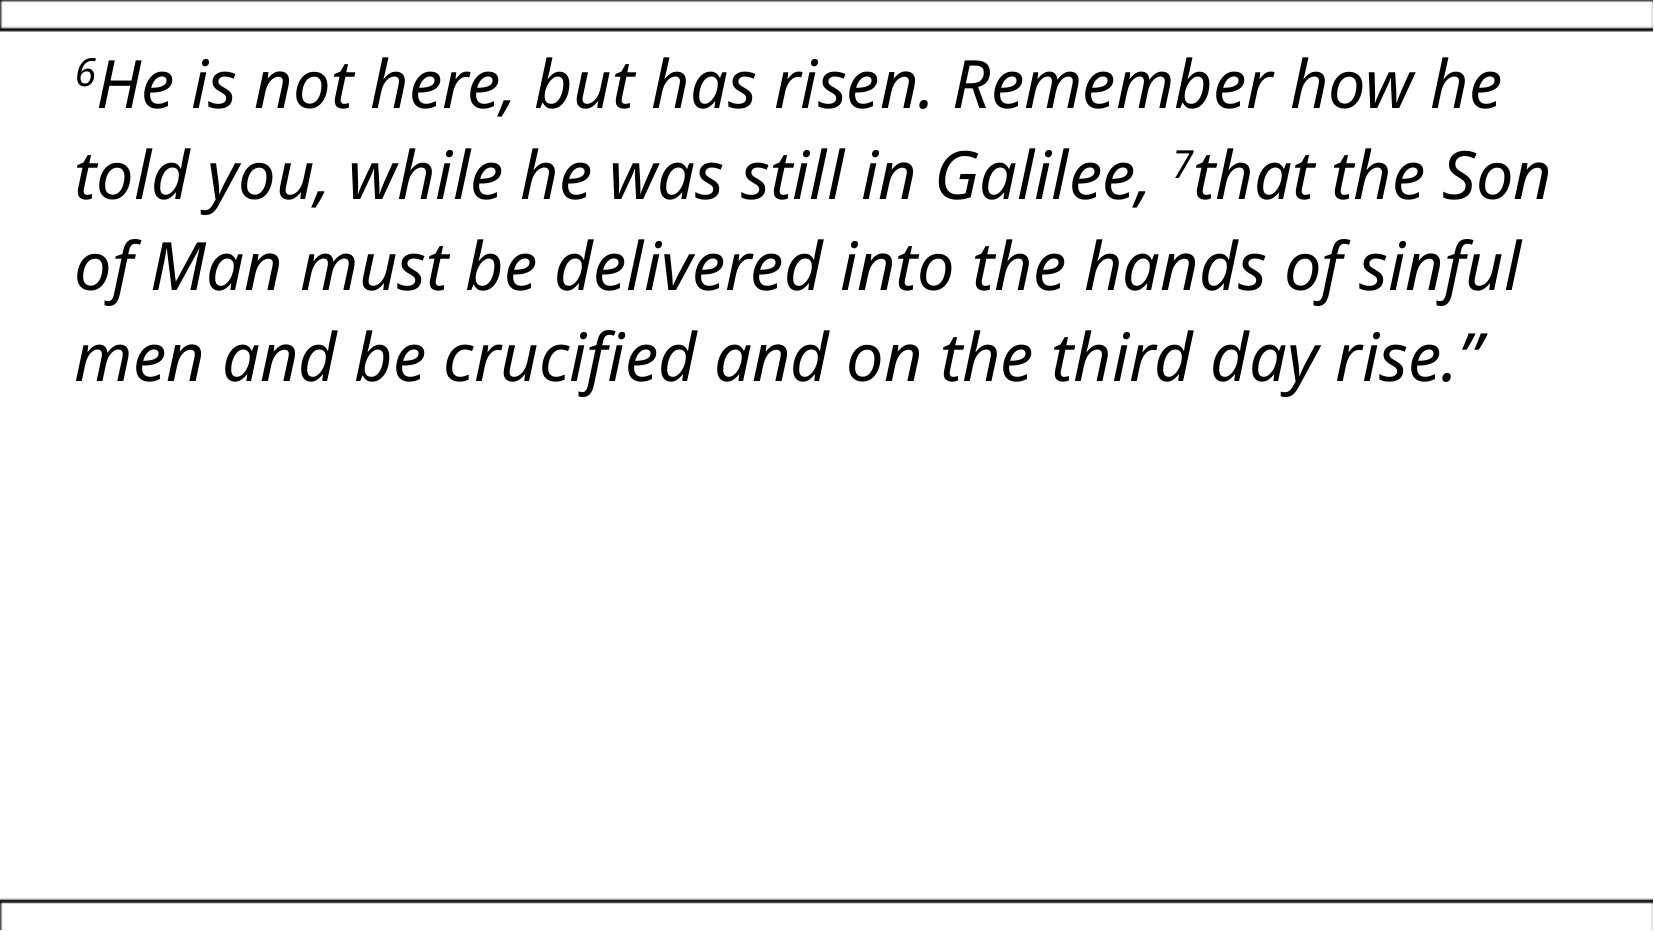

6He is not here, but has risen. Remember how he told you, while he was still in Galilee, 7that the Son of Man must be delivered into the hands of sinful men and be crucified and on the third day rise.”